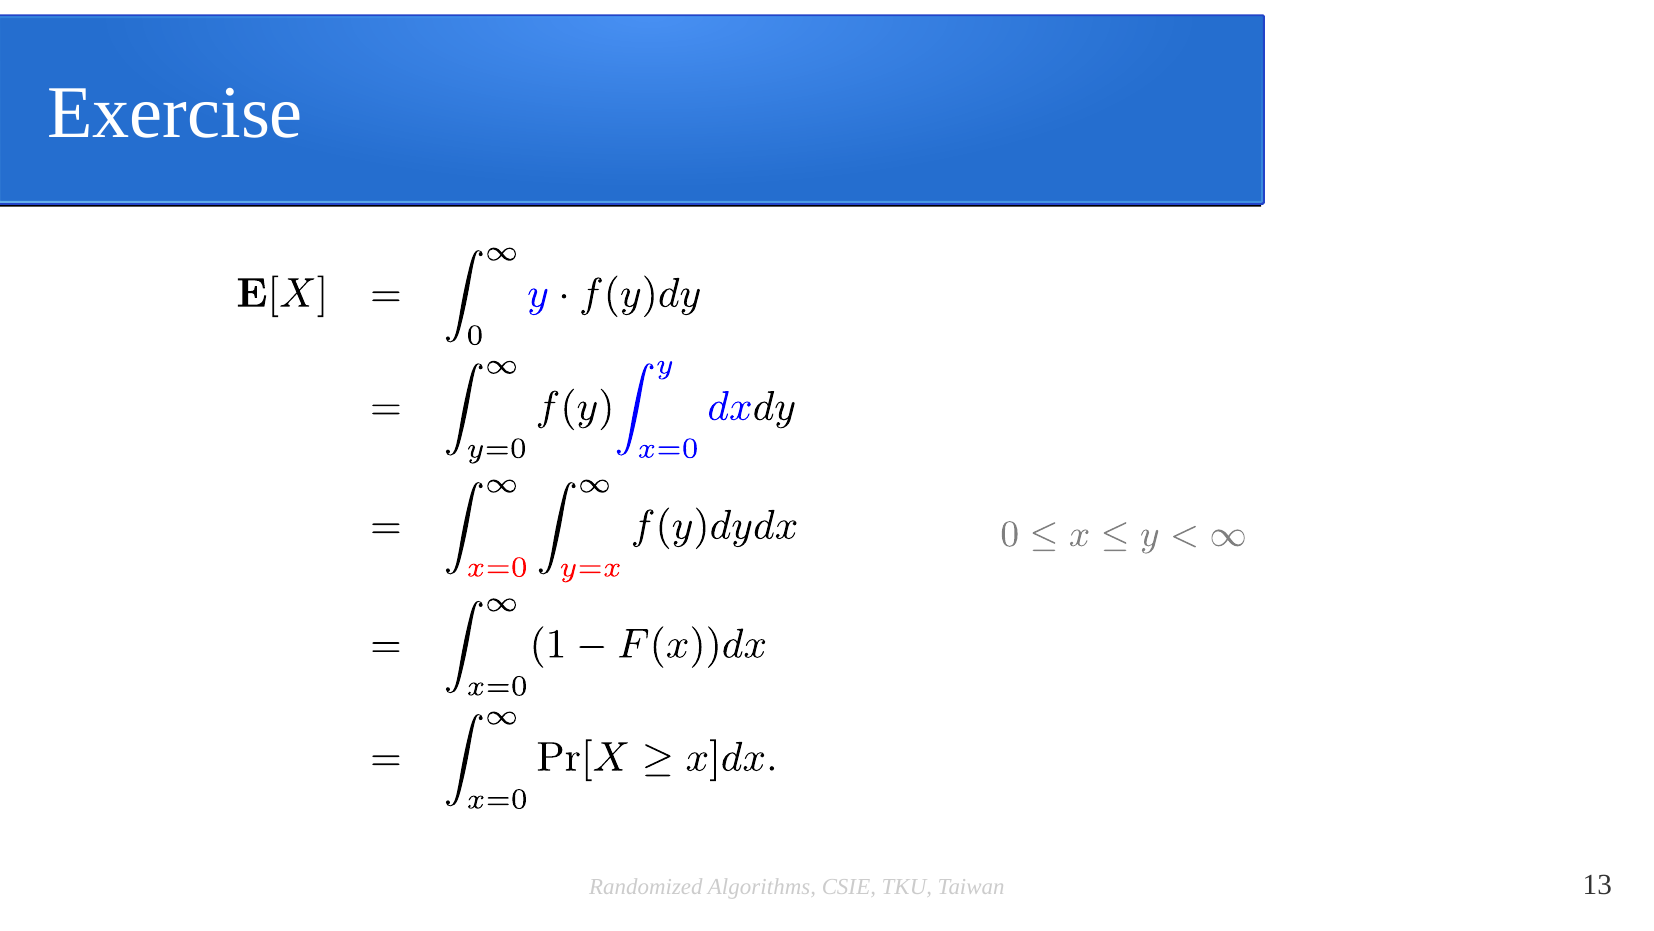

# Exercise
13
Randomized Algorithms, CSIE, TKU, Taiwan